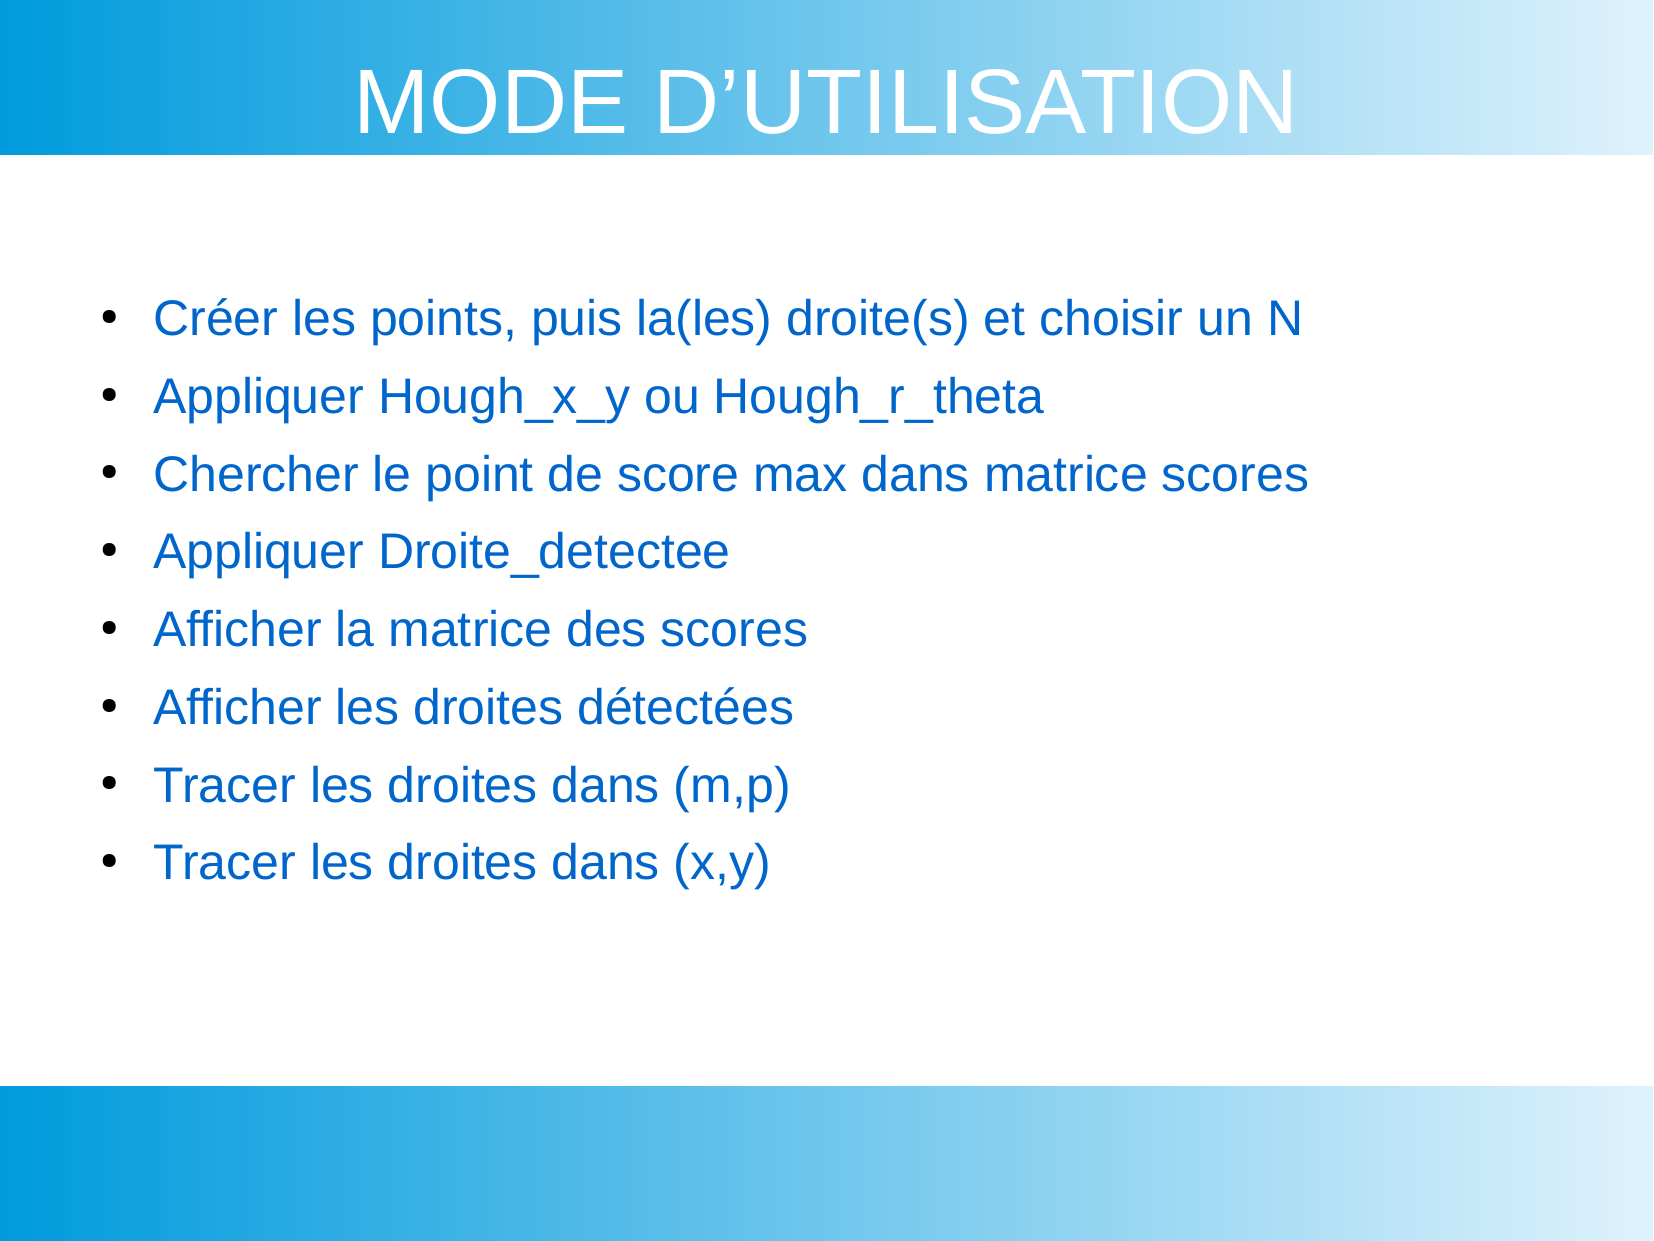

# MODE D’UTILISATION
Créer les points, puis la(les) droite(s) et choisir un N
Appliquer Hough_x_y ou Hough_r_theta
Chercher le point de score max dans matrice scores
Appliquer Droite_detectee
Afficher la matrice des scores
Afficher les droites détectées
Tracer les droites dans (m,p)
Tracer les droites dans (x,y)